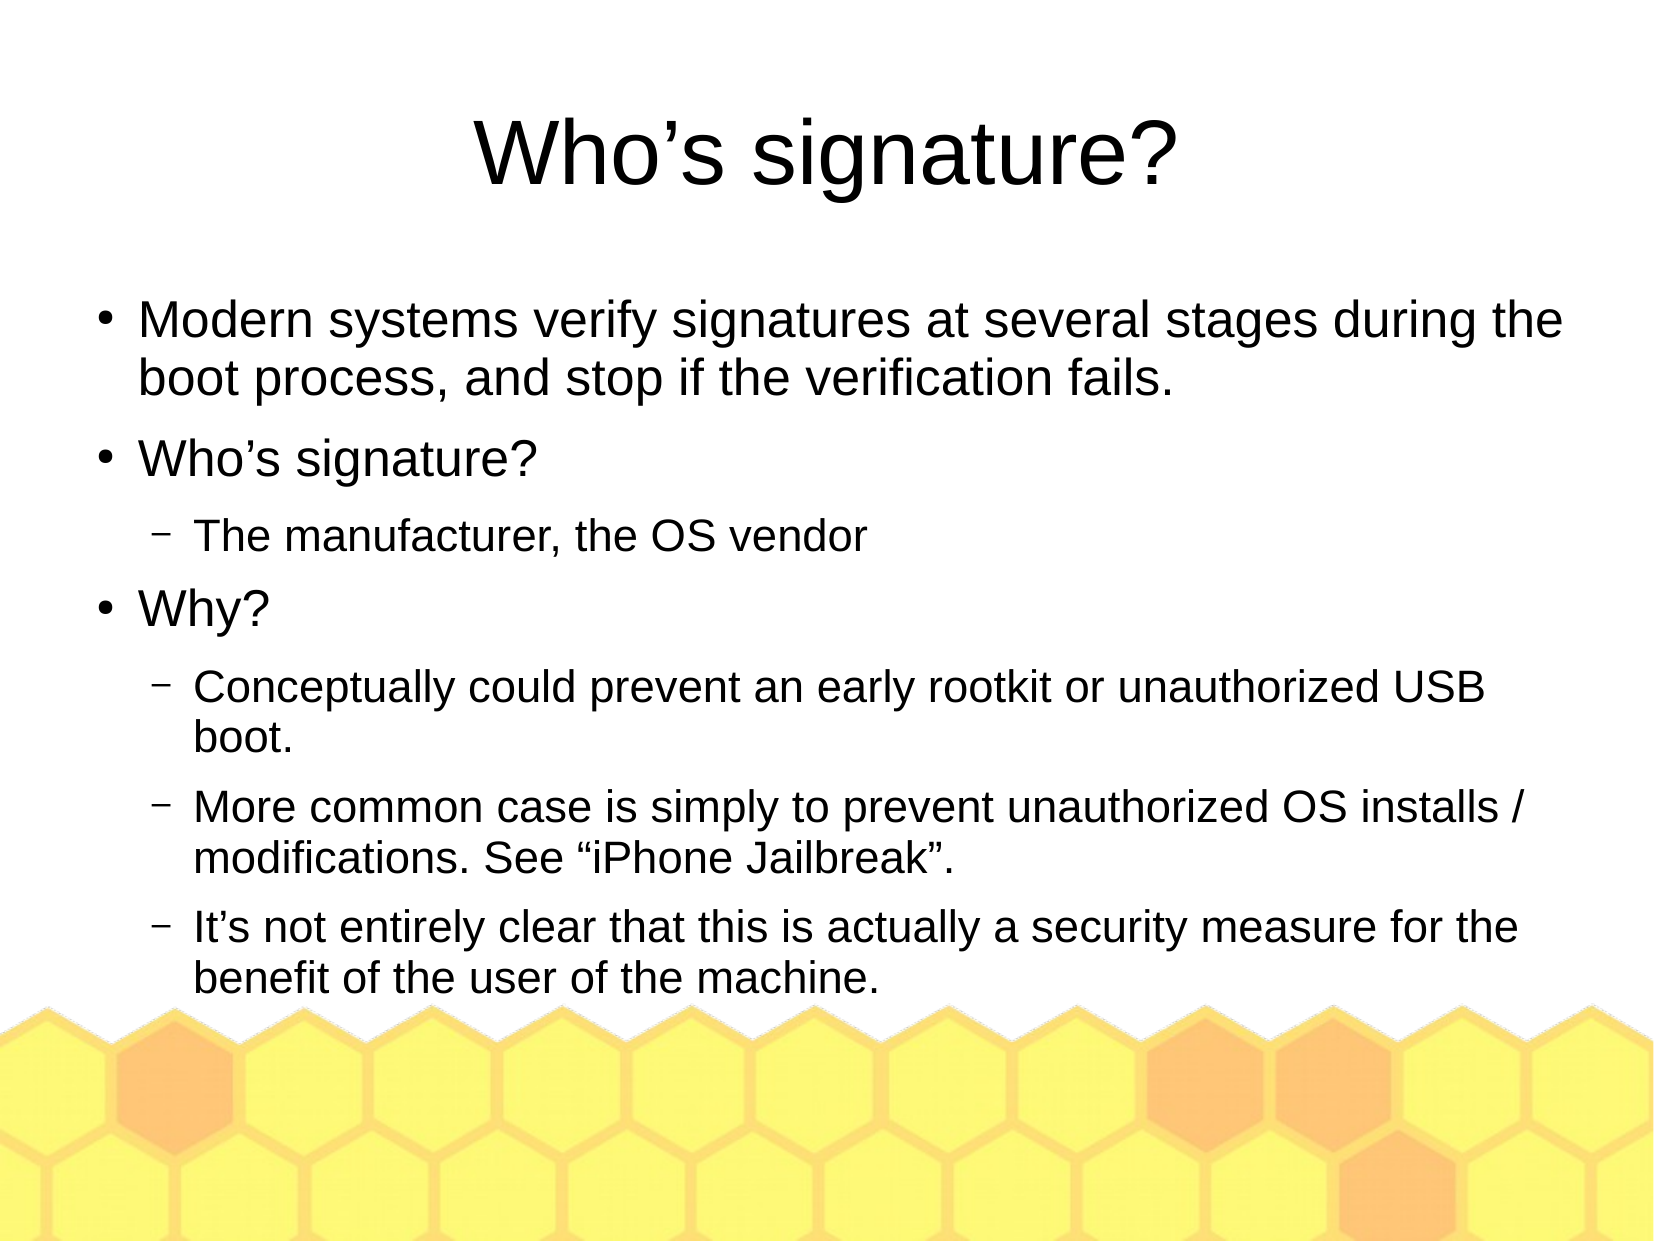

# Who’s signature?
Modern systems verify signatures at several stages during the boot process, and stop if the verification fails.
Who’s signature?
The manufacturer, the OS vendor
Why?
Conceptually could prevent an early rootkit or unauthorized USB boot.
More common case is simply to prevent unauthorized OS installs / modifications. See “iPhone Jailbreak”.
It’s not entirely clear that this is actually a security measure for the benefit of the user of the machine.